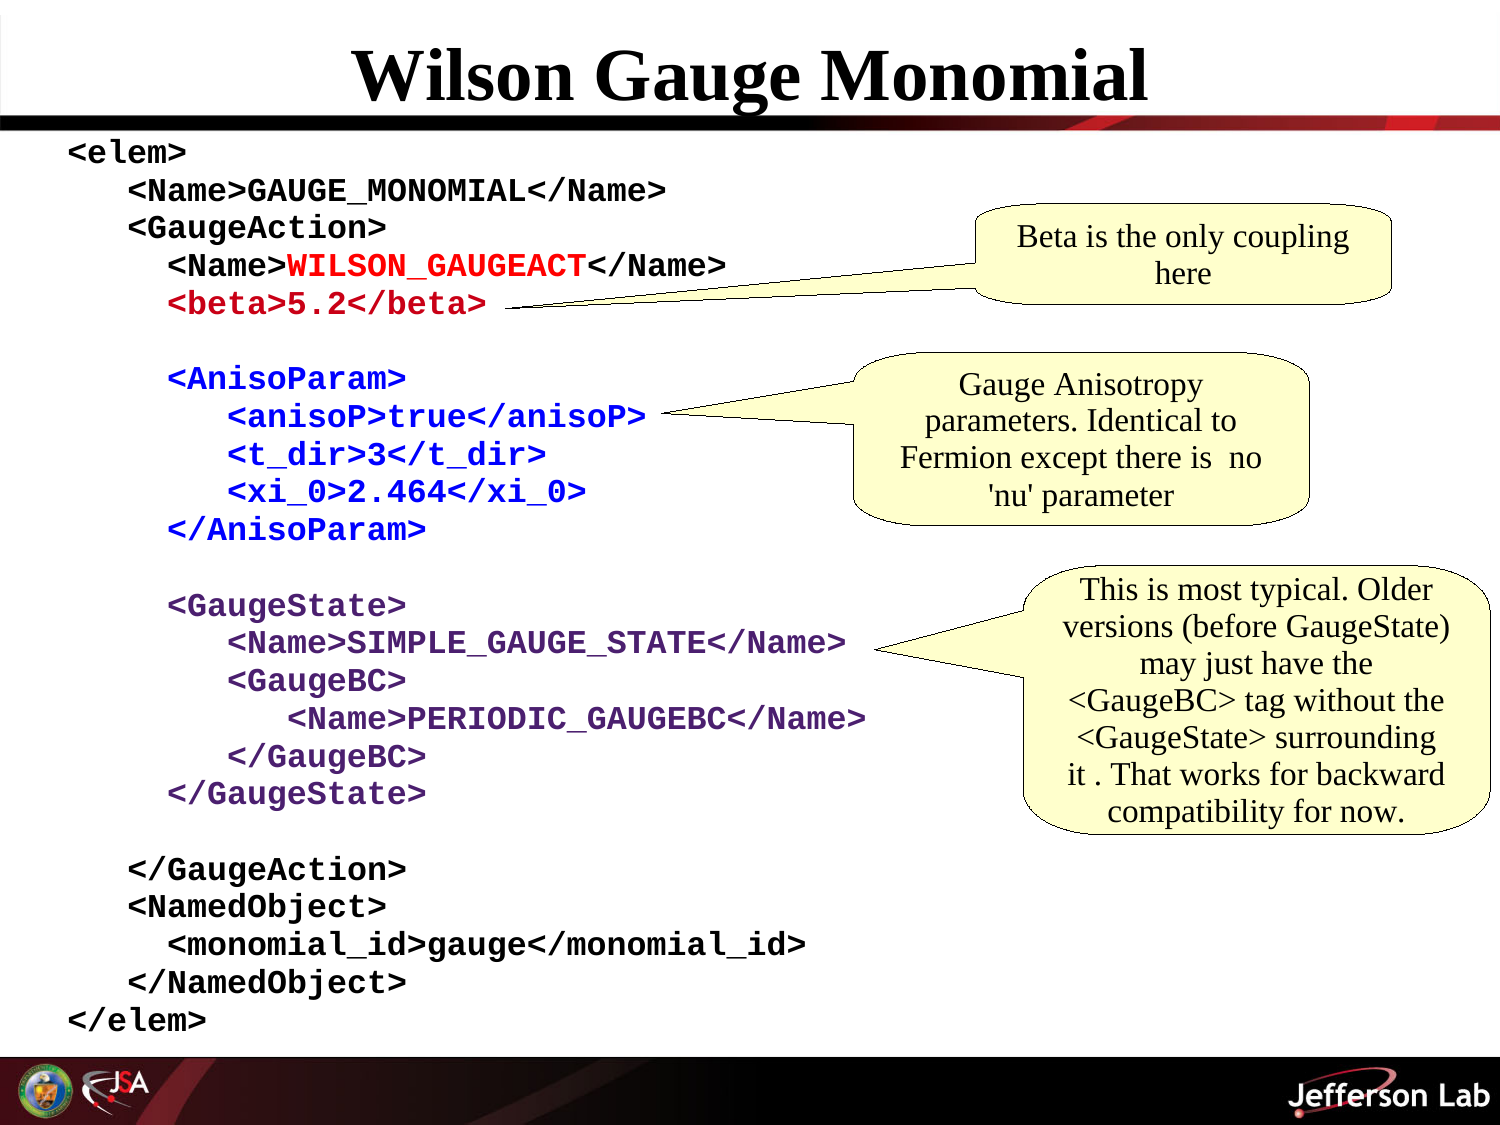

# Wilson Gauge Monomial
 <elem>
 <Name>GAUGE_MONOMIAL</Name>
 <GaugeAction>
 <Name>WILSON_GAUGEACT</Name>
 <beta>5.2</beta>
 <AnisoParam>
 <anisoP>true</anisoP>
 <t_dir>3</t_dir>
 <xi_0>2.464</xi_0>
 </AnisoParam>
 <GaugeState>
 <Name>SIMPLE_GAUGE_STATE</Name>
 <GaugeBC>
 <Name>PERIODIC_GAUGEBC</Name>
 </GaugeBC>
 </GaugeState>
 </GaugeAction>
 <NamedObject>
 <monomial_id>gauge</monomial_id>
 </NamedObject>
 </elem>
Beta is the only coupling here
Gauge Anisotropy parameters. Identical to Fermion except there is no 'nu' parameter
This is most typical. Older versions (before GaugeState)
may just have the <GaugeBC> tag without the <GaugeState> surrounding it . That works for backward compatibility for now.